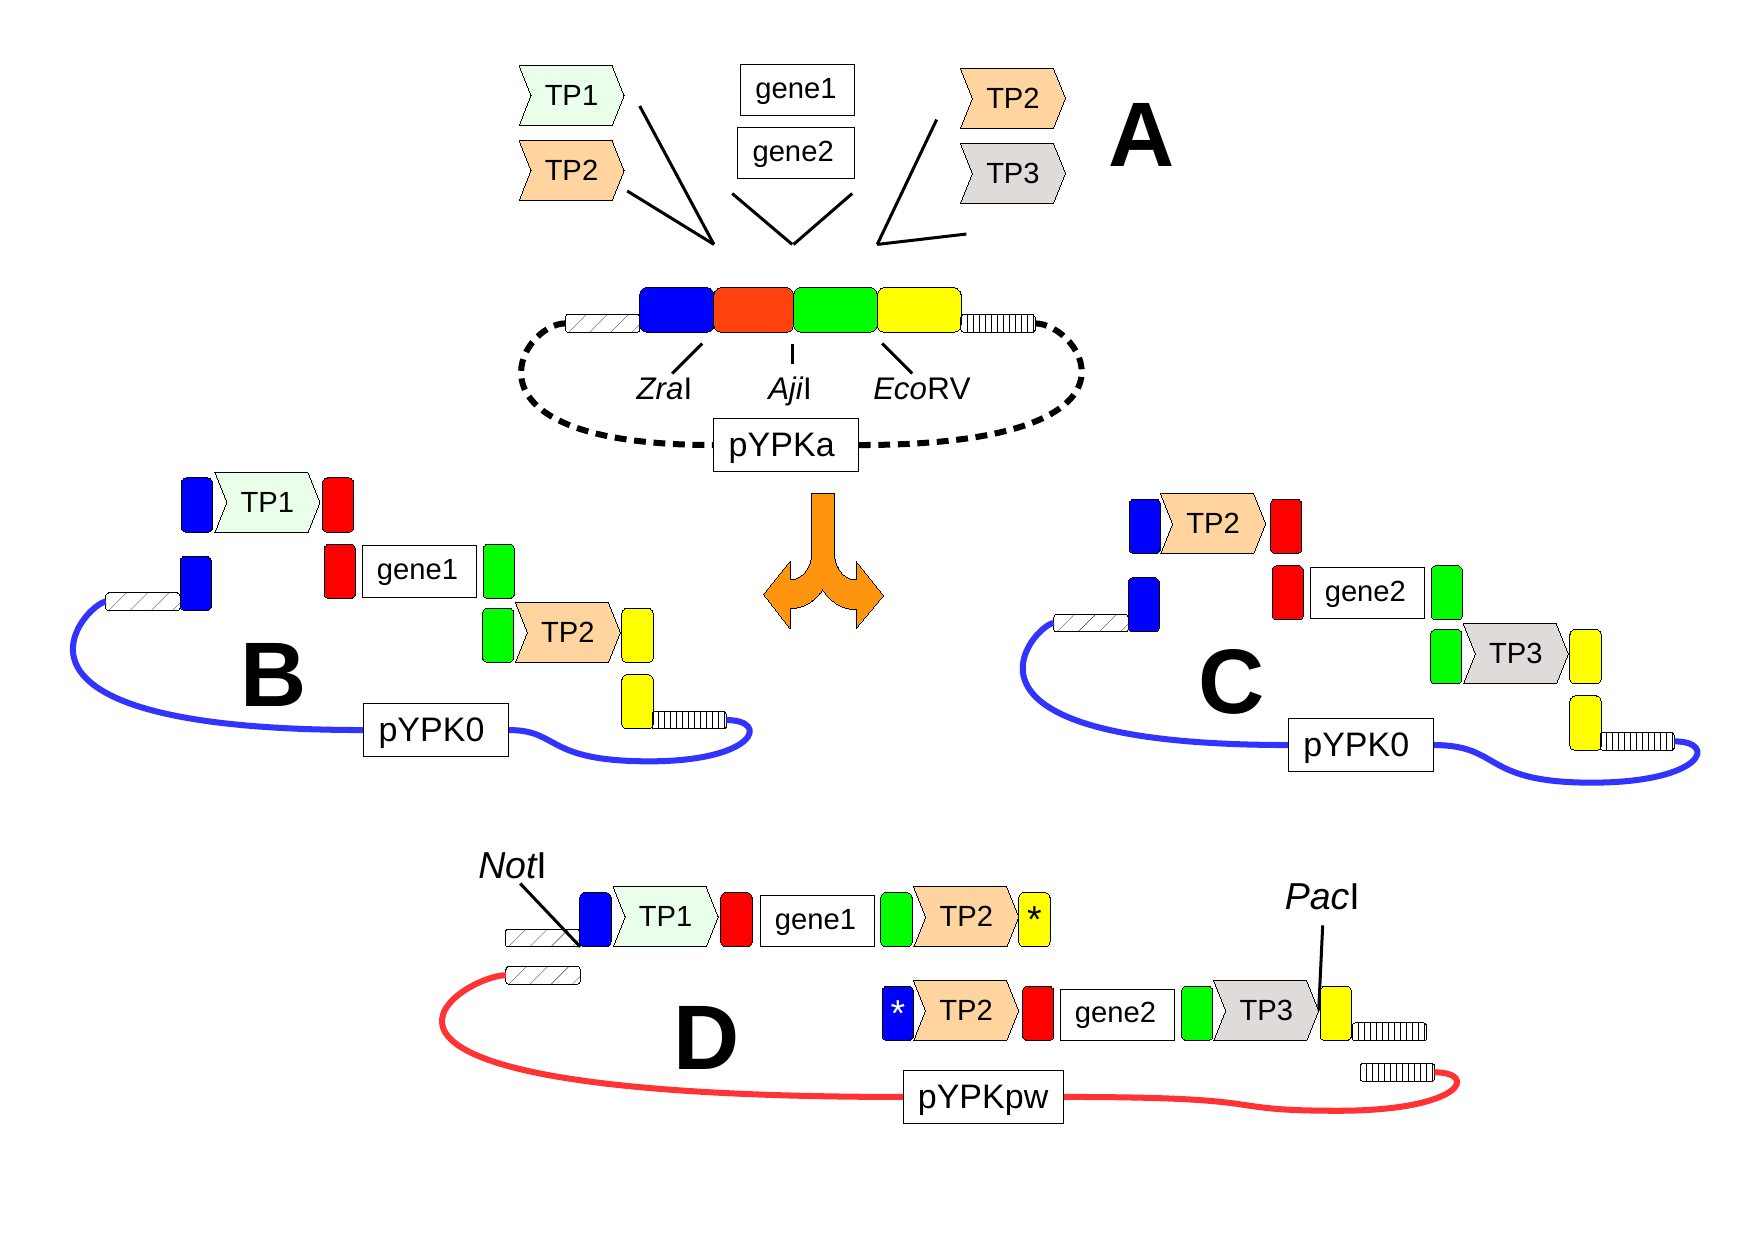

gene1
TP1
TP2
A
gene2
TP2
TP3
ZraI
AjiI
EcoRV
pYPKa
TP1
TP2
gene1
gene2
TP2
B
C
TP3
pYPK0
pYPK0
NotI
PacI
TP1
TP2
*
gene1
D
TP2
TP3
*
gene2
pYPKpw